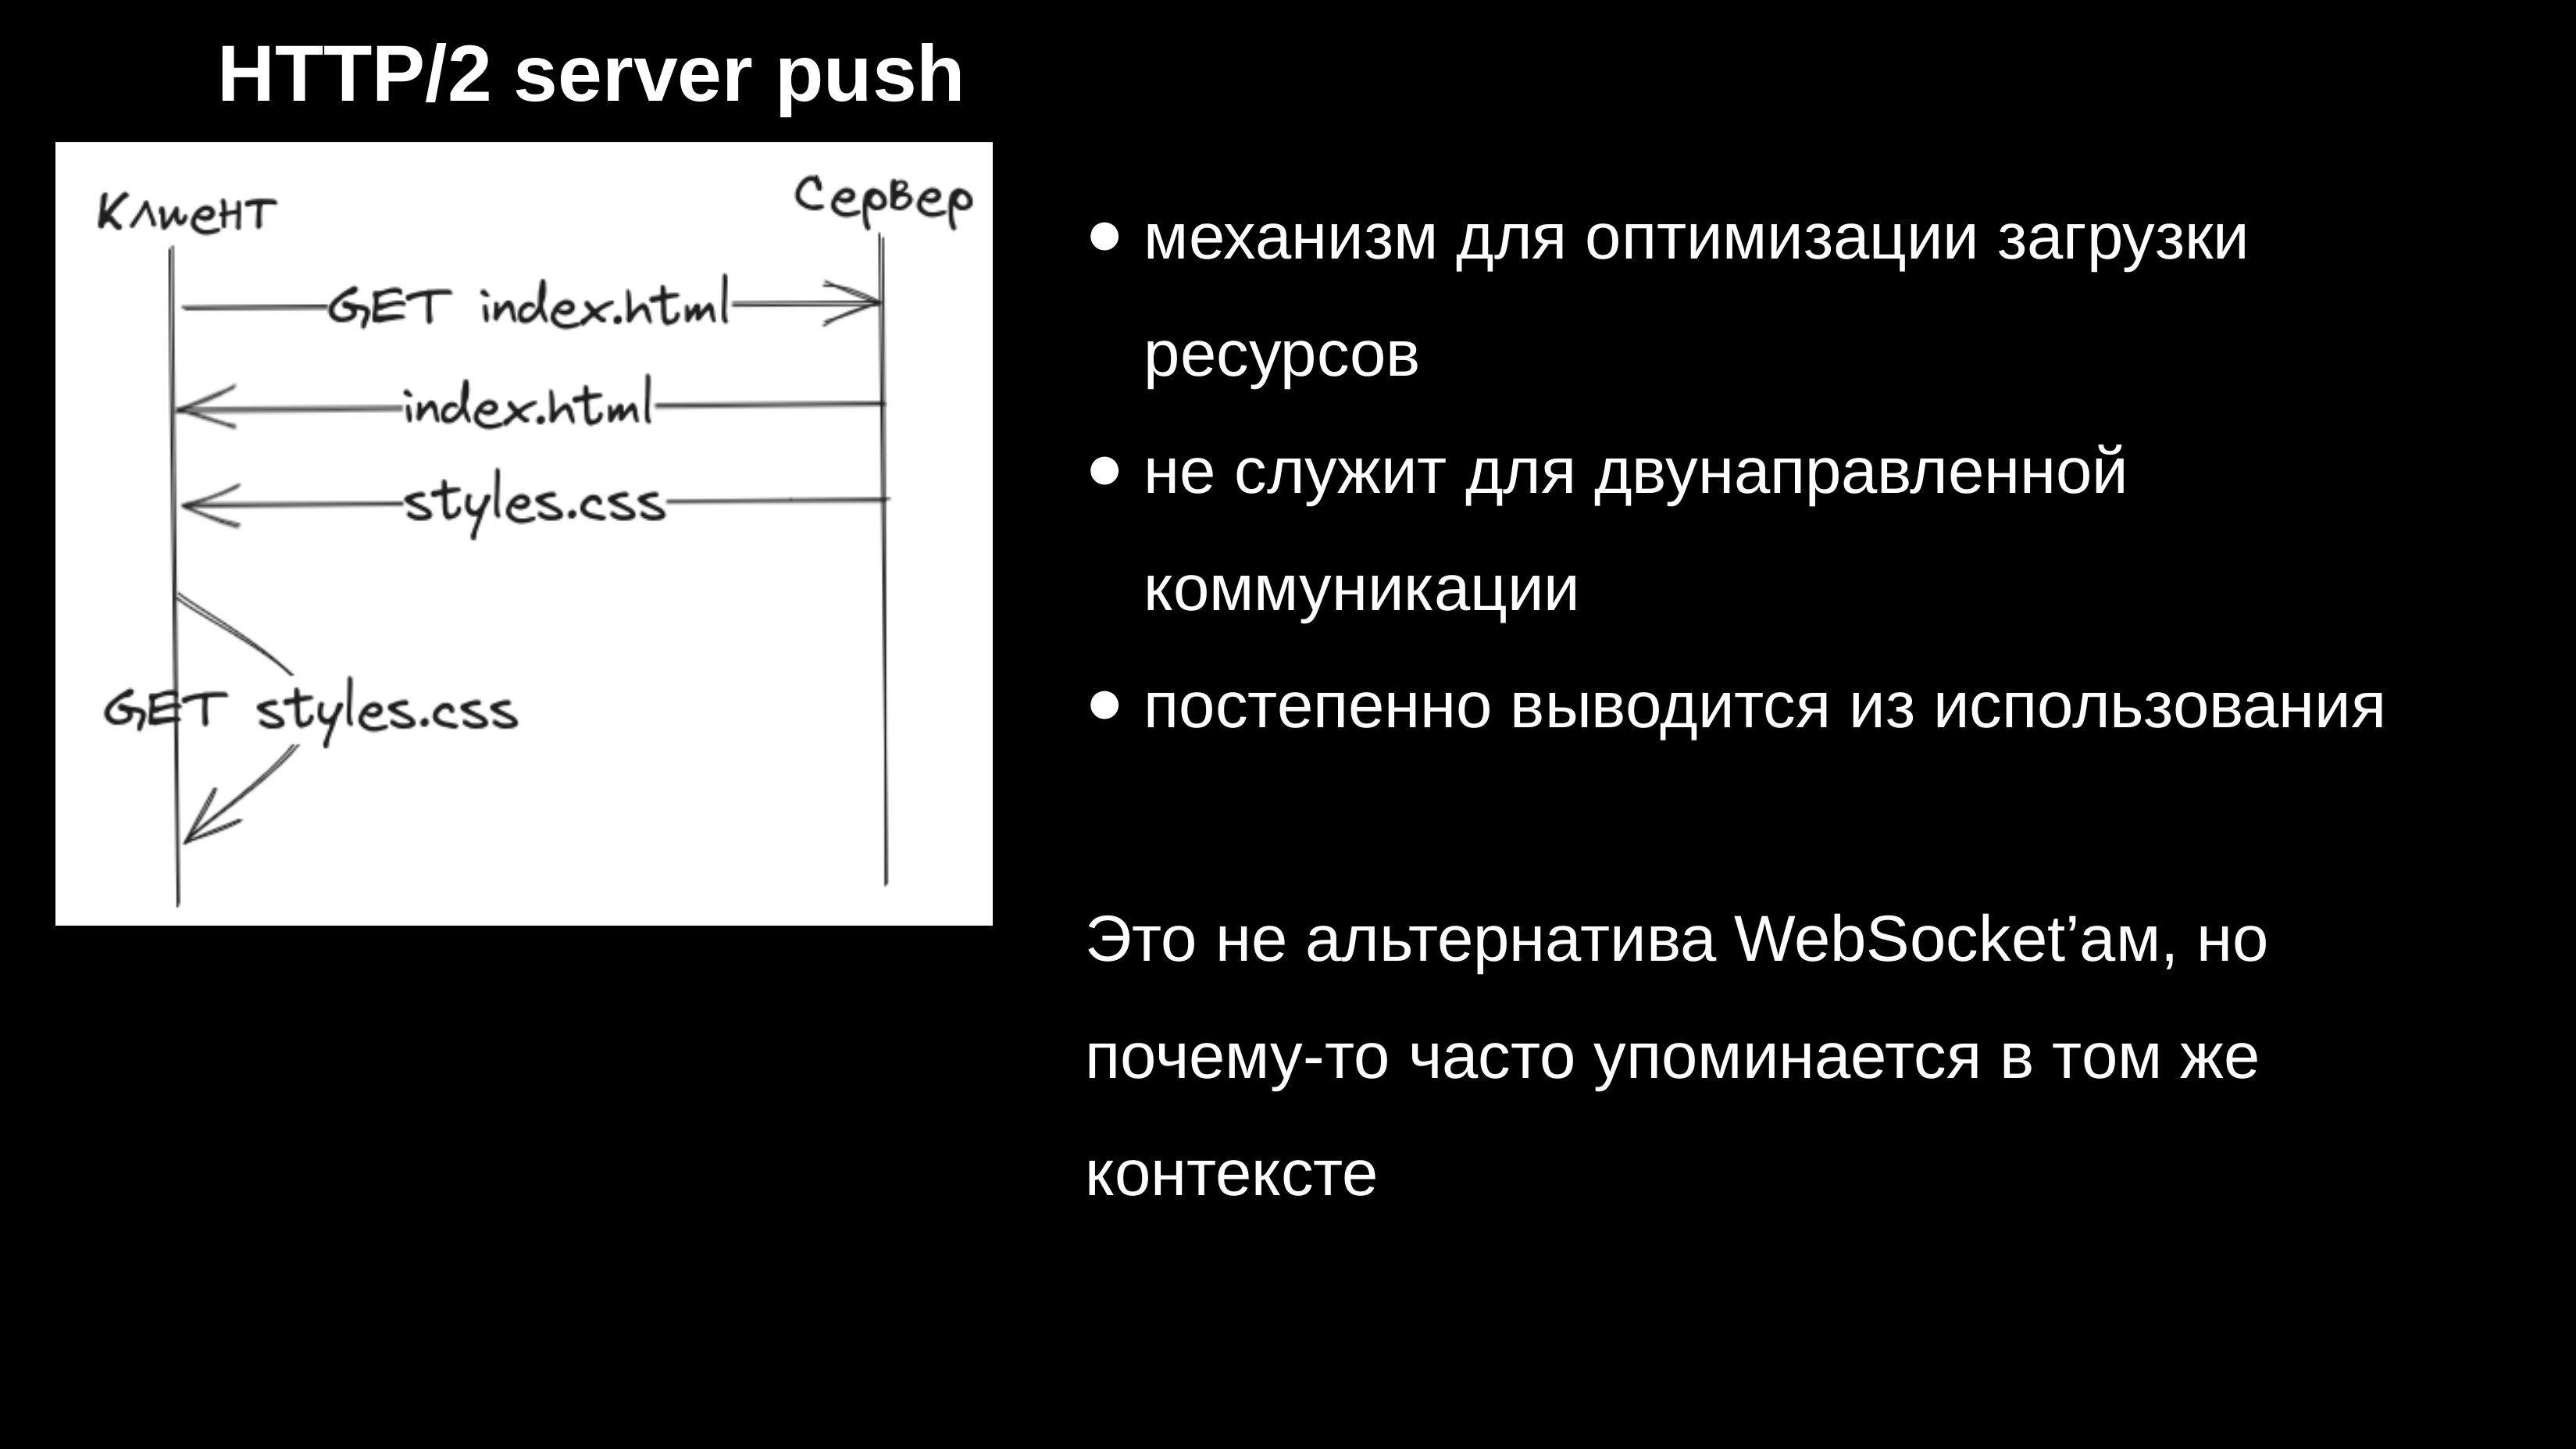

# HTTP/2 server push
механизм для оптимизации загрузки ресурсов
не служит для двунаправленной коммуникации
постепенно выводится из использования
Это не альтернатива WebSocket’ам, но почему-то часто упоминается в том же контексте